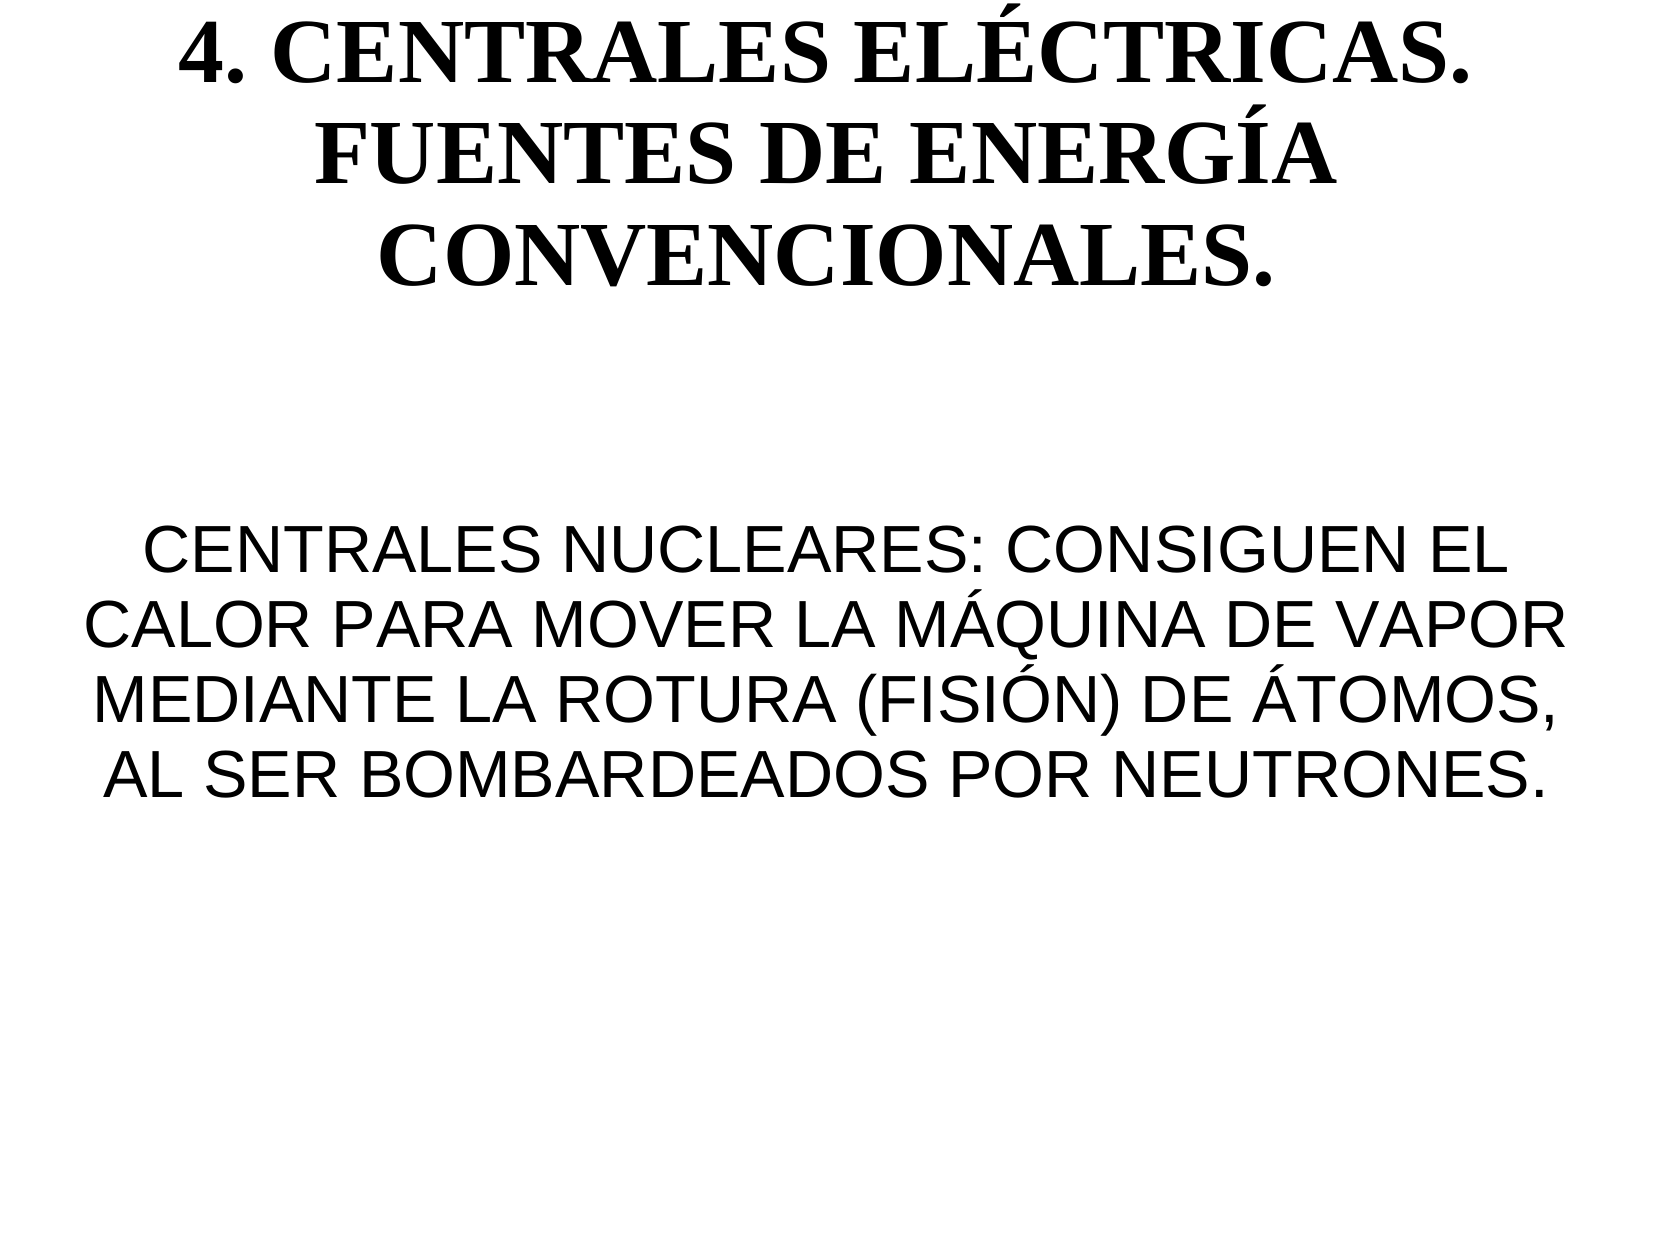

# 4. CENTRALES ELÉCTRICAS. FUENTES DE ENERGÍA CONVENCIONALES.
CENTRALES NUCLEARES: CONSIGUEN EL CALOR PARA MOVER LA MÁQUINA DE VAPOR MEDIANTE LA ROTURA (FISIÓN) DE ÁTOMOS, AL SER BOMBARDEADOS POR NEUTRONES.